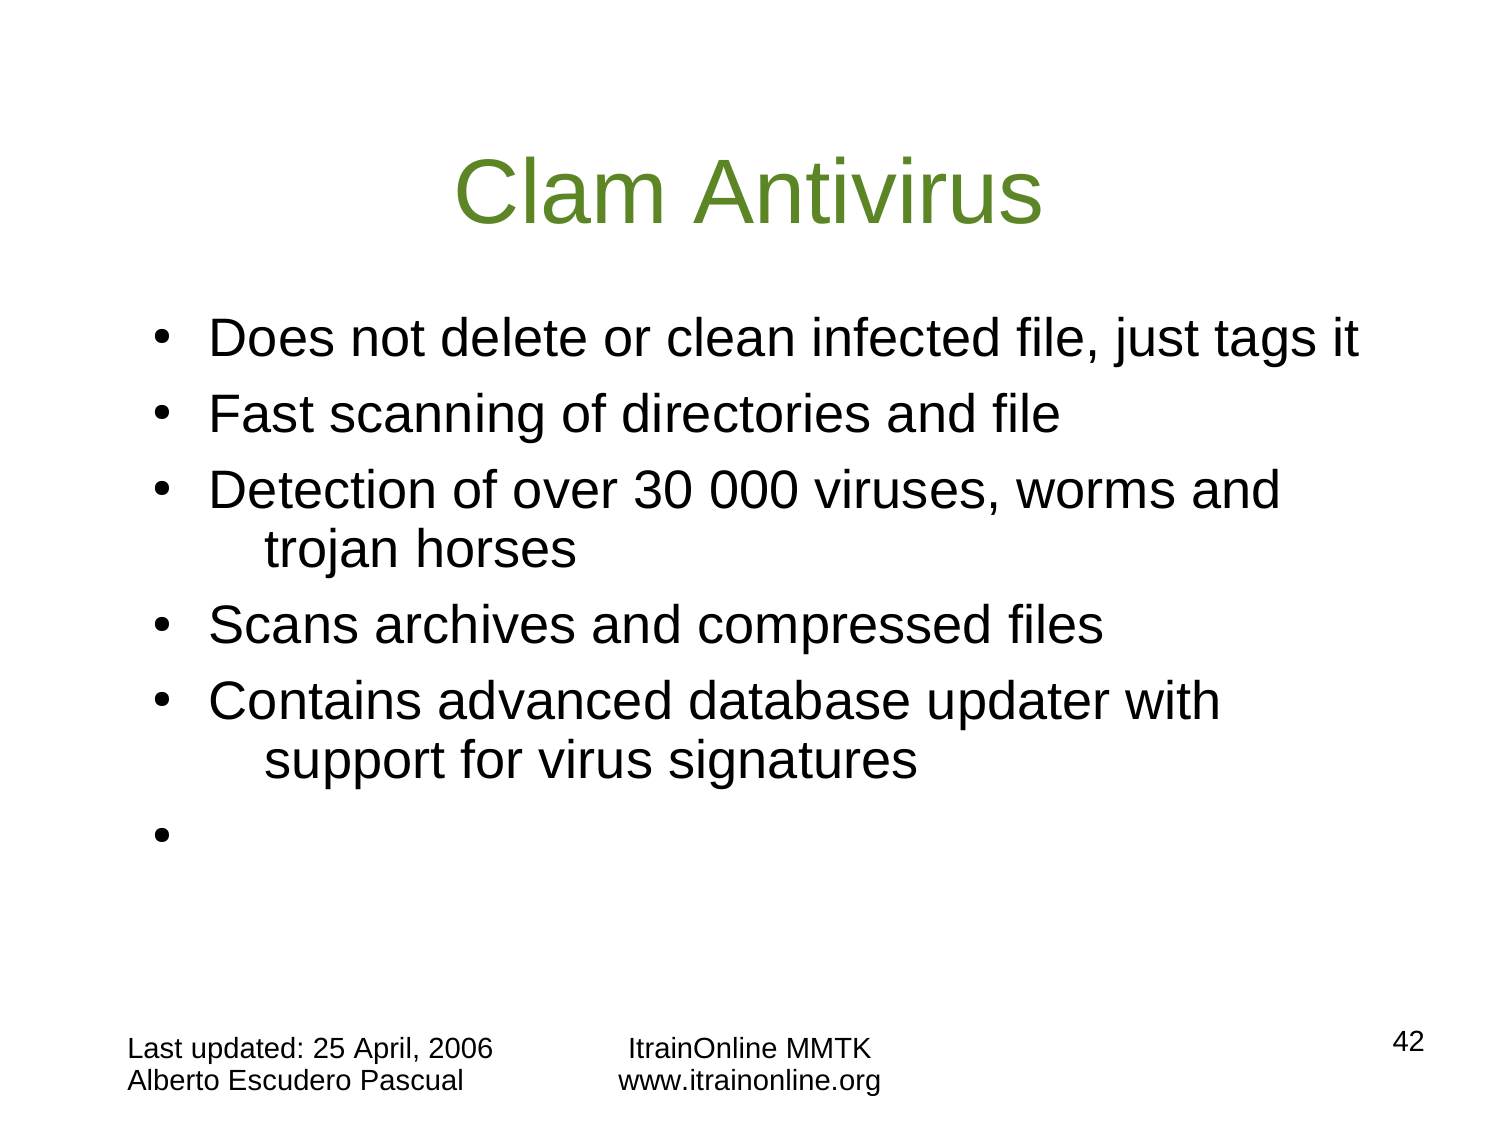

Clam Antivirus
Does not delete or clean infected file, just tags it
Fast scanning of directories and file
Detection of over 30 000 viruses, worms and trojan horses
Scans archives and compressed files
Contains advanced database updater with support for virus signatures
42